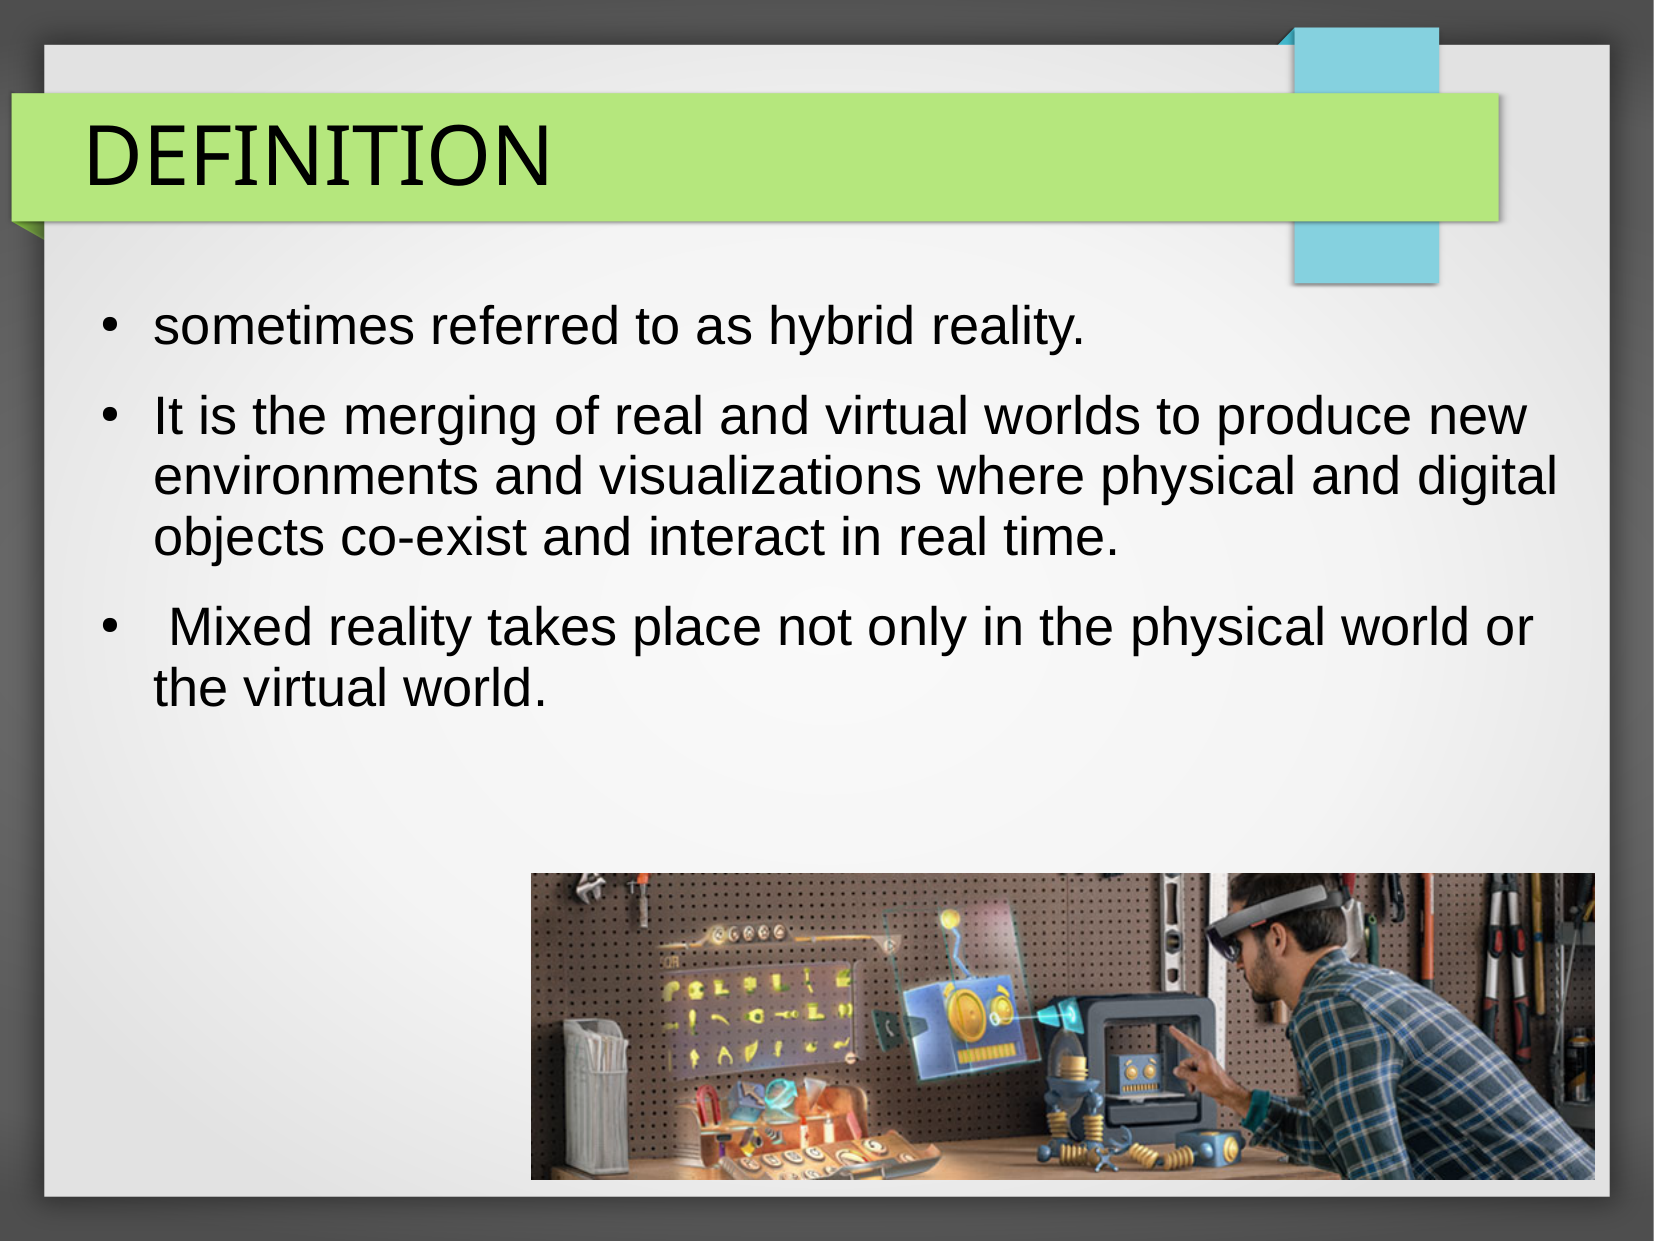

DEFINITION
# sometimes referred to as hybrid reality.
It is the merging of real and virtual worlds to produce new environments and visualizations where physical and digital objects co-exist and interact in real time.
 Mixed reality takes place not only in the physical world or the virtual world.